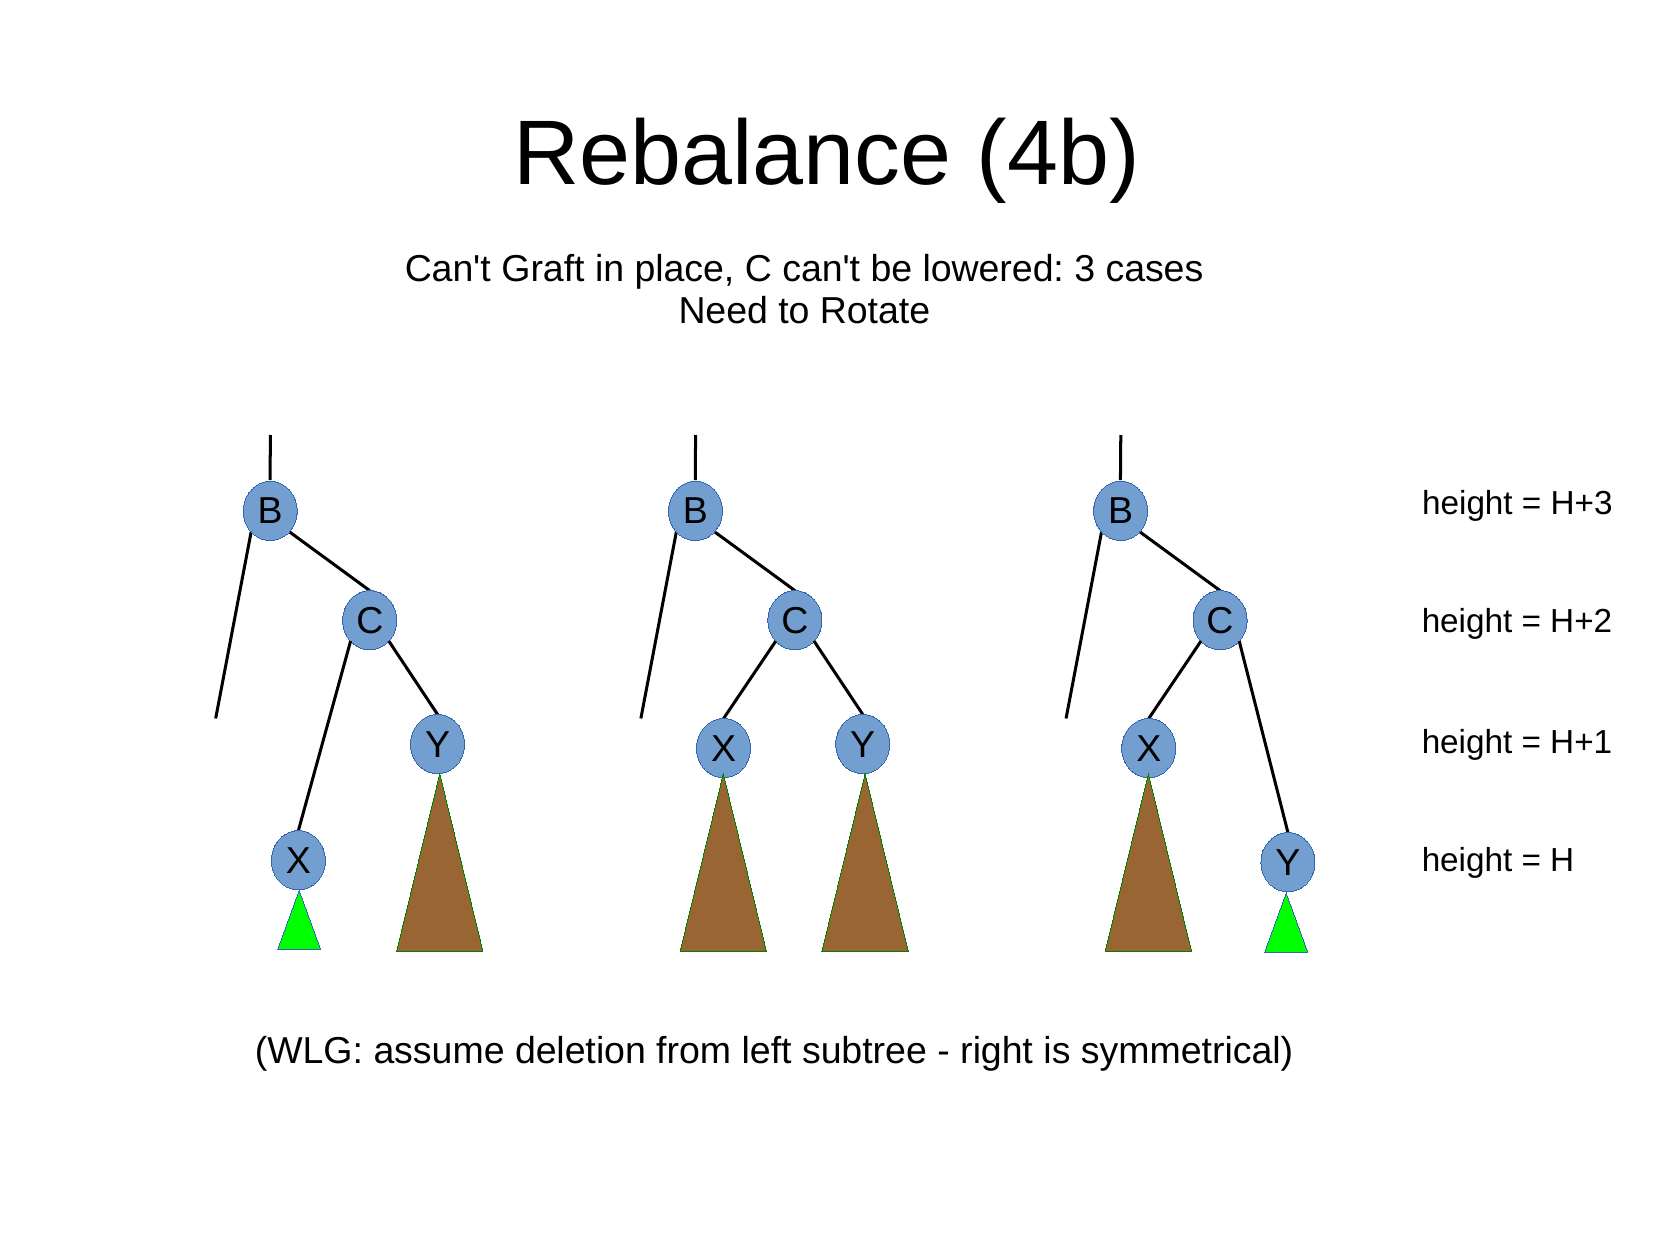

# Rebalance (4b)
Can't Graft in place, C can't be lowered: 3 cases
Need to Rotate
height = H+3
B
B
B
C
C
C
height = H+2
Y
Y
height = H+1
X
X
X
Y
height = H
(WLG: assume deletion from left subtree - right is symmetrical)